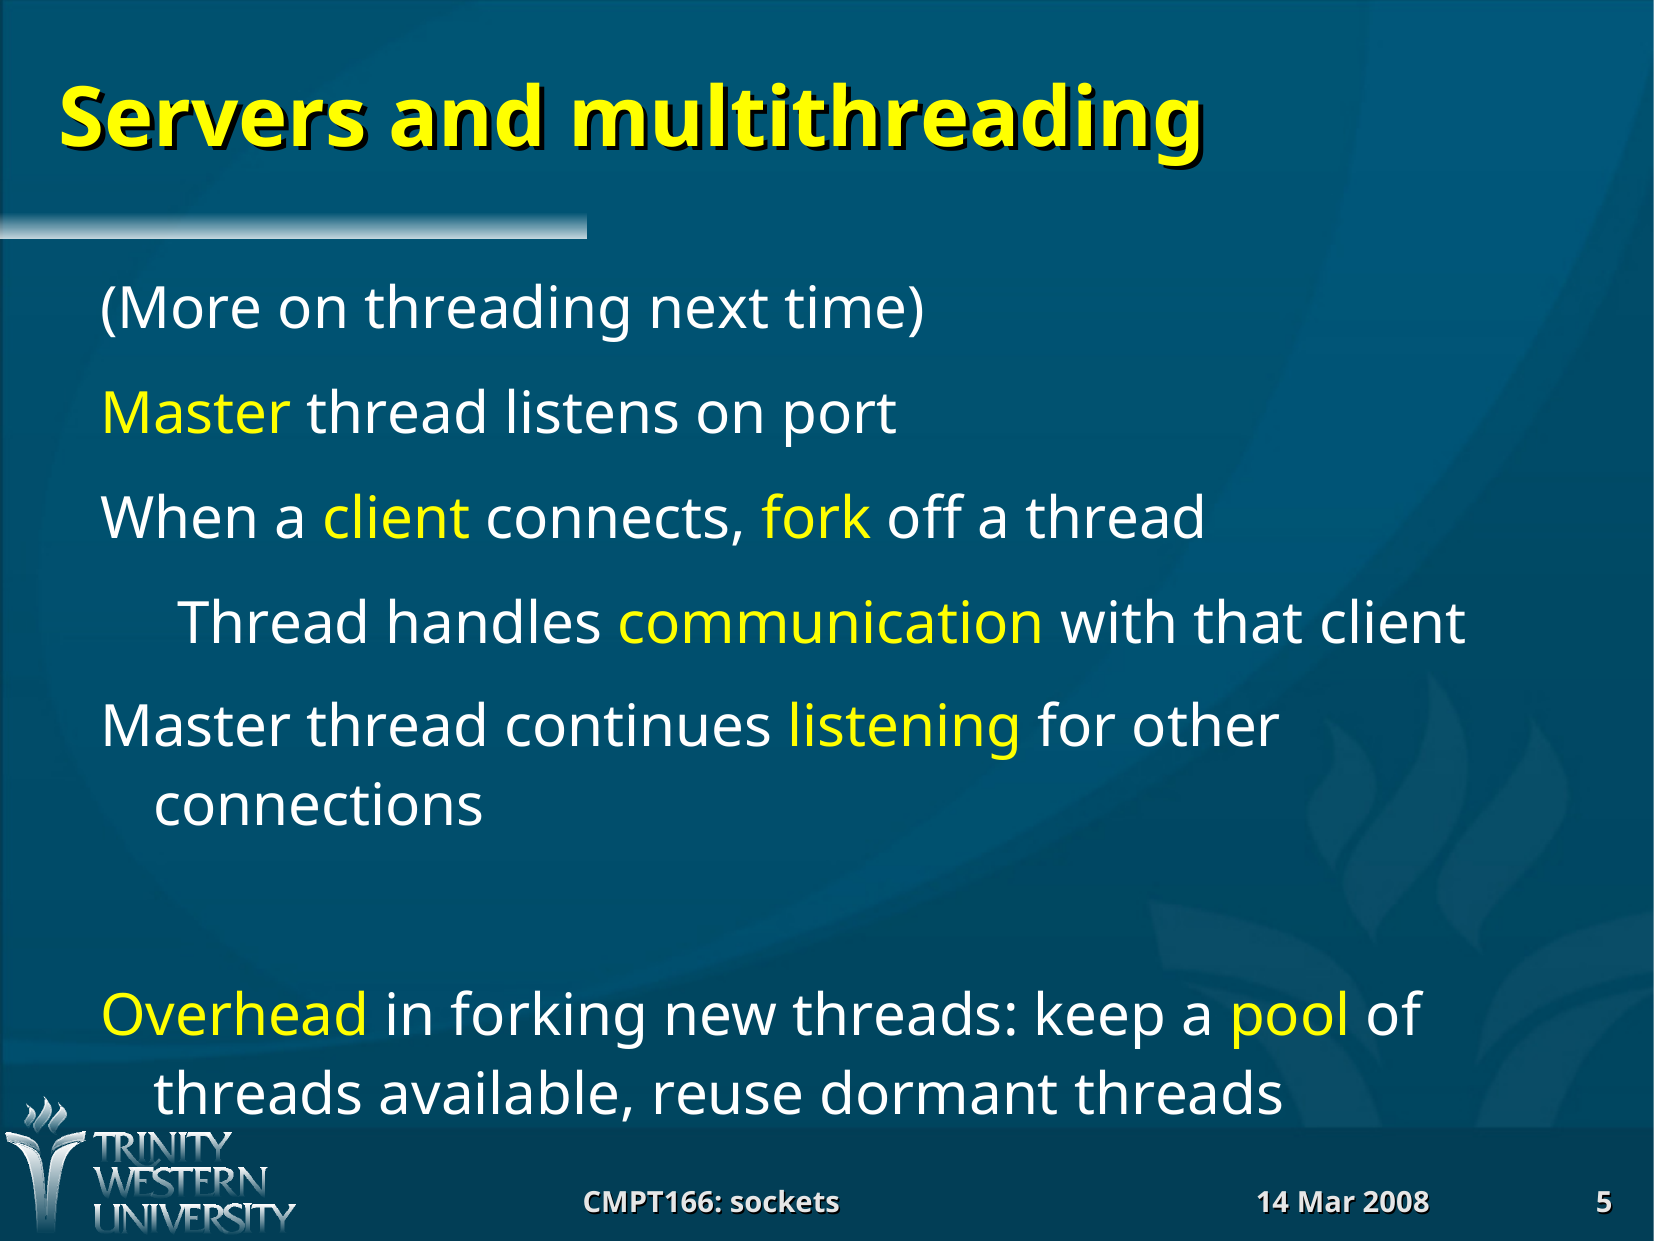

# Servers and multithreading
(More on threading next time)
Master thread listens on port
When a client connects, fork off a thread
Thread handles communication with that client
Master thread continues listening for other connections
Overhead in forking new threads: keep a pool of threads available, reuse dormant threads
CMPT166: sockets
14 Mar 2008
5